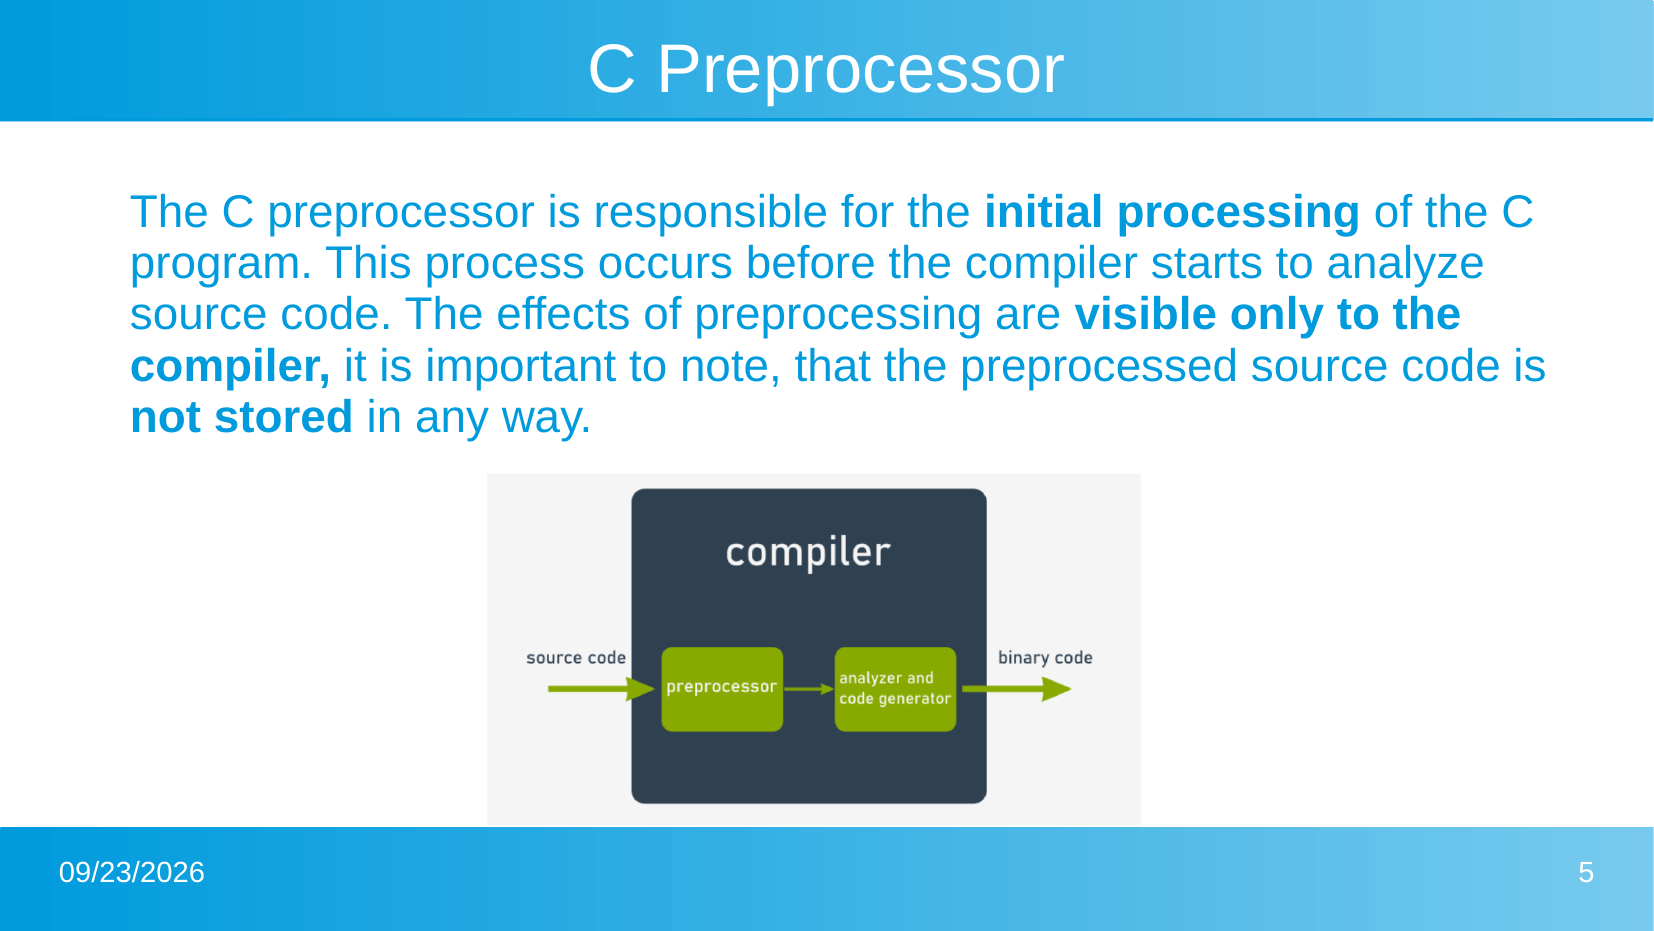

# C Preprocessor
The C preprocessor is responsible for the initial processing of the C program. This process occurs before the compiler starts to analyze source code. The effects of preprocessing are visible only to the compiler, it is important to note, that the preprocessed source code is not stored in any way.
5